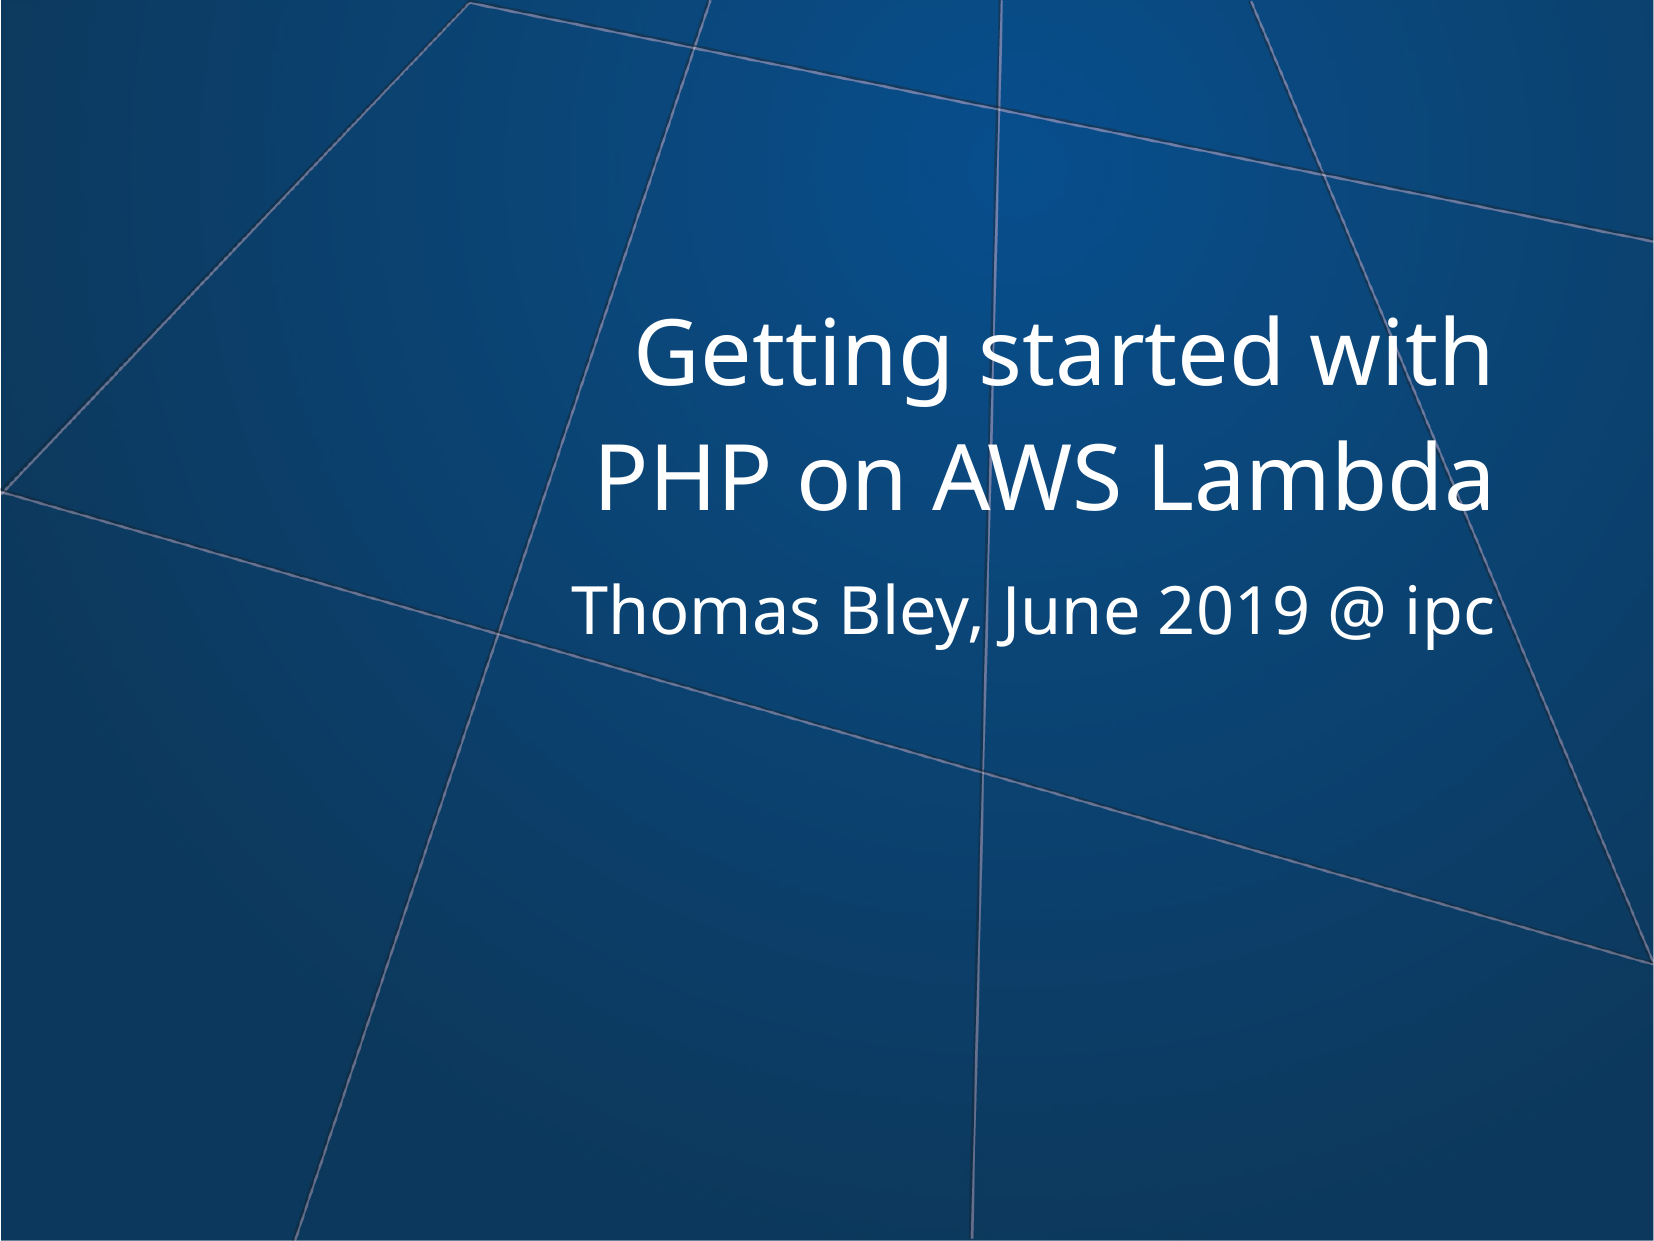

# Getting started with PHP on AWS Lambda
Thomas Bley, June 2019 @ ipc